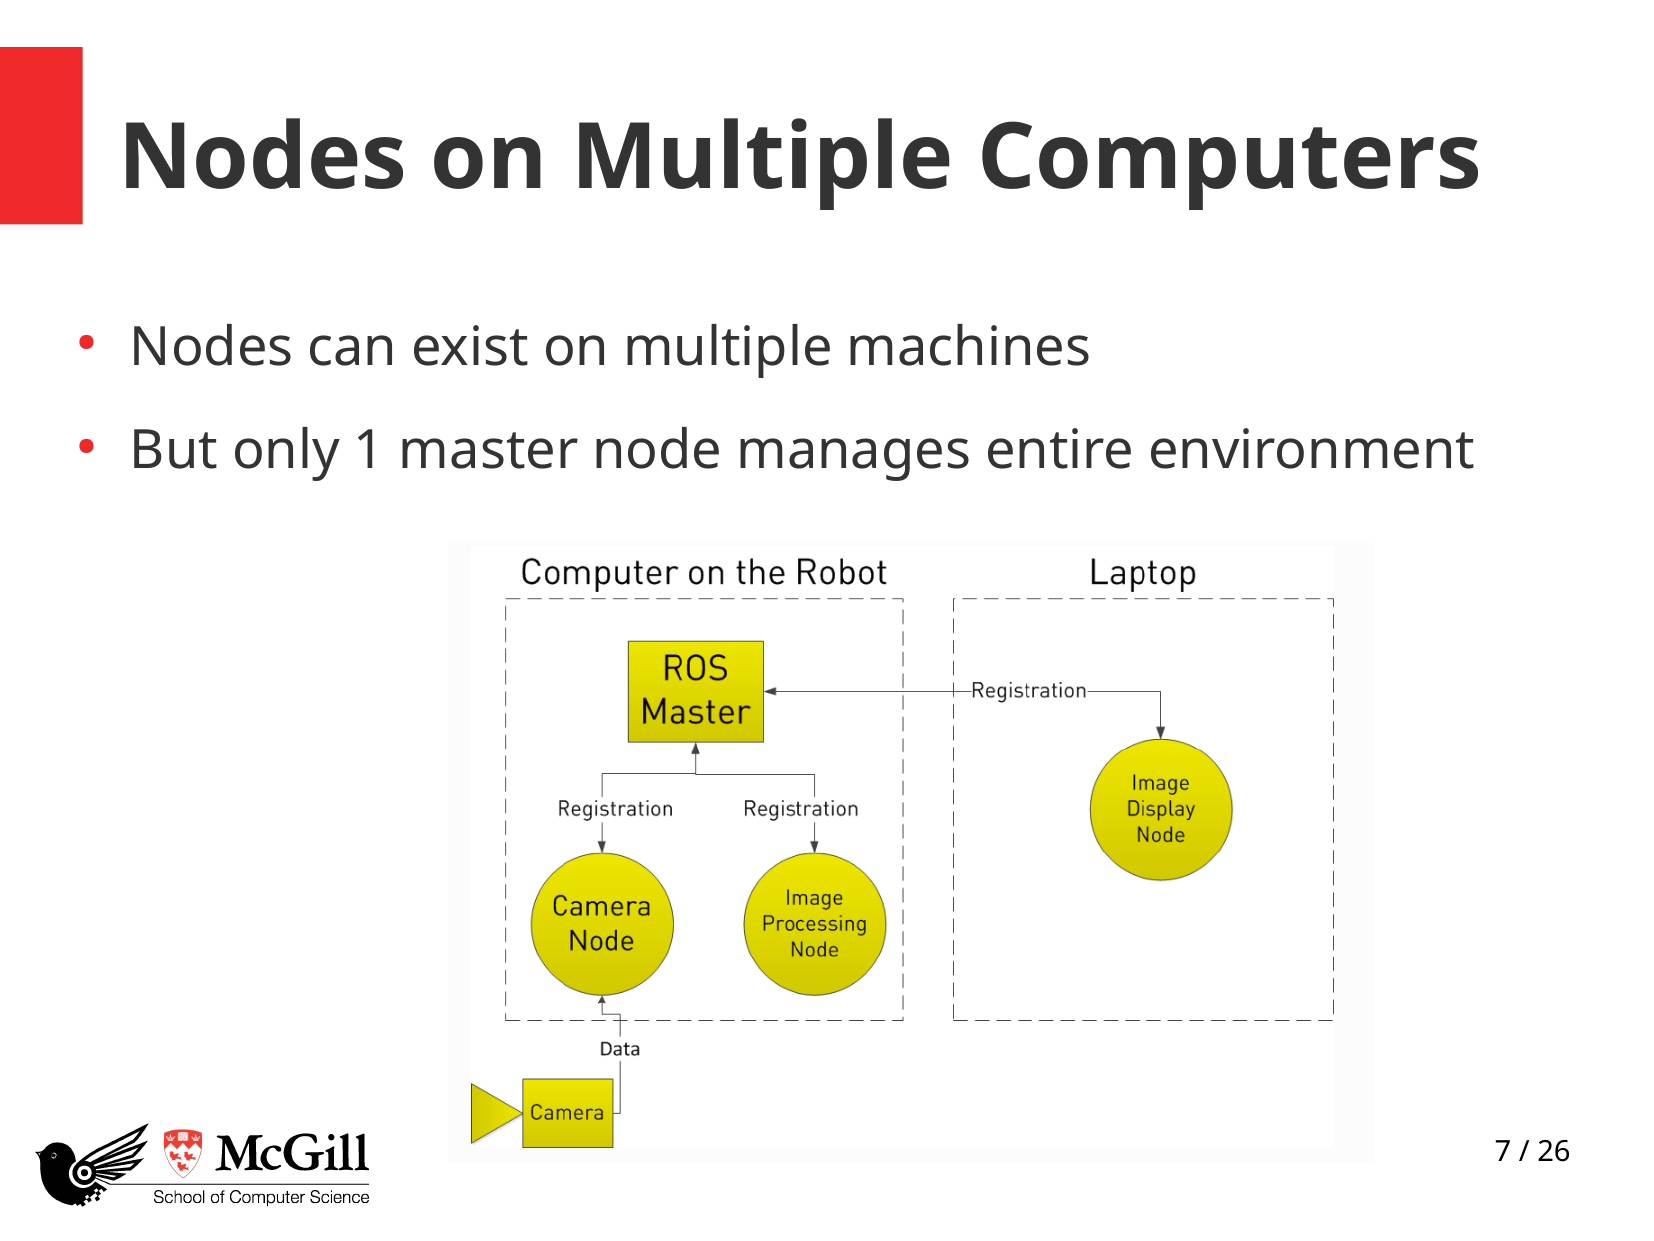

# Nodes on Multiple Computers
Nodes can exist on multiple machines
But only 1 master node manages entire environment
7